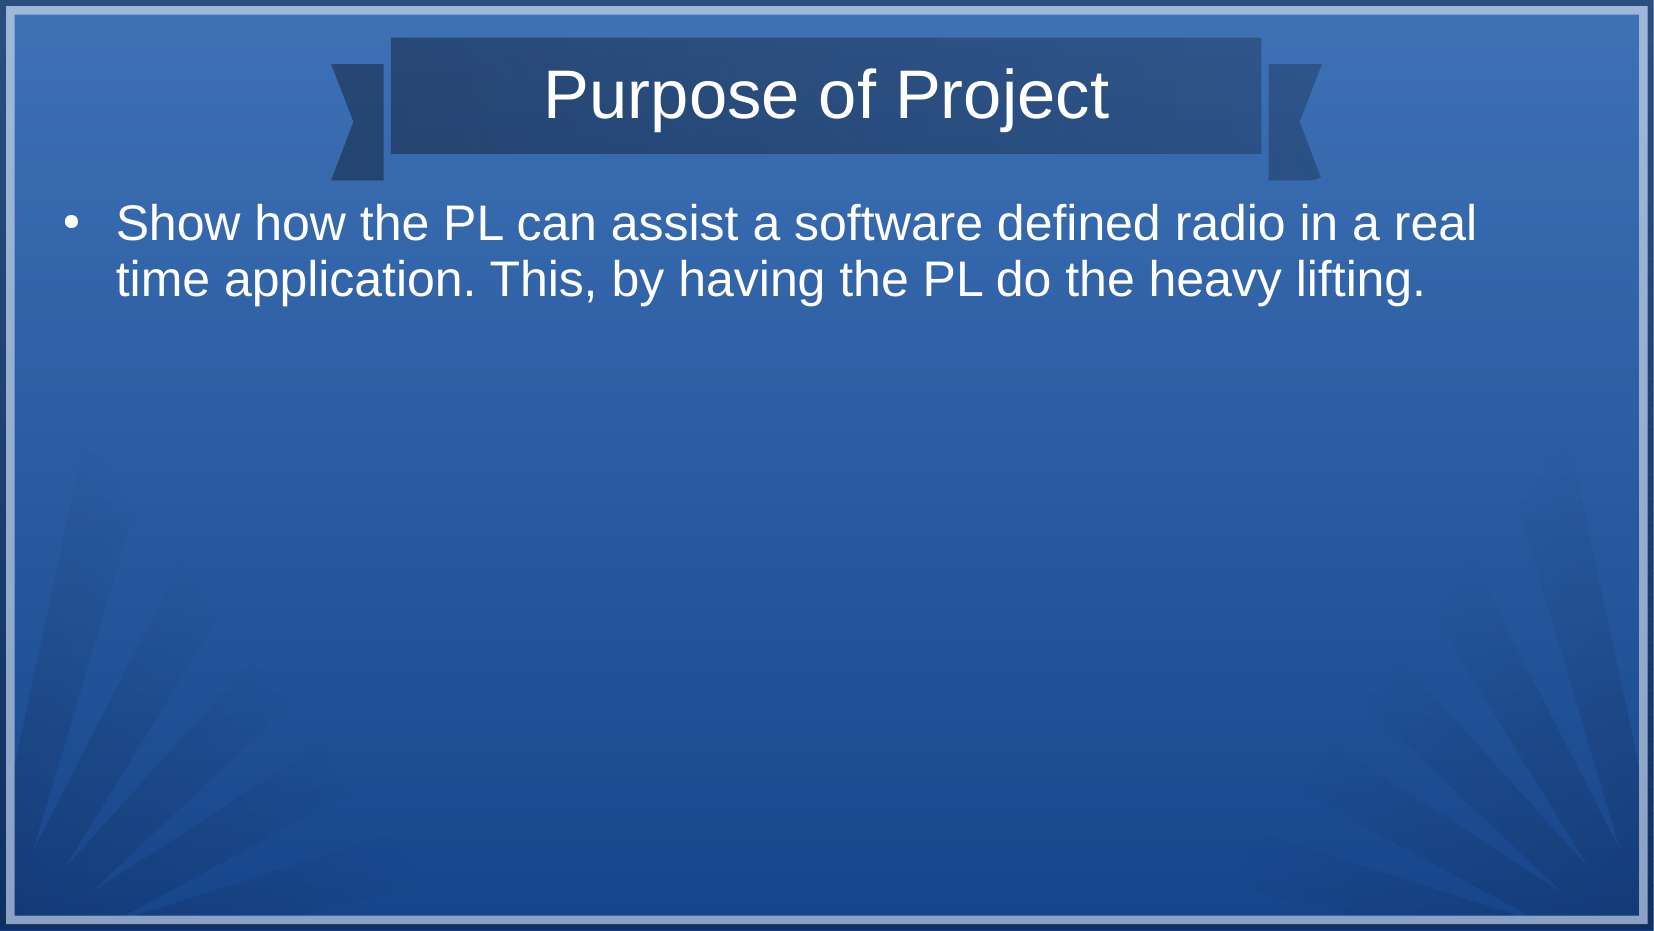

# Purpose of Project
Show how the PL can assist a software defined radio in a real time application. This, by having the PL do the heavy lifting.